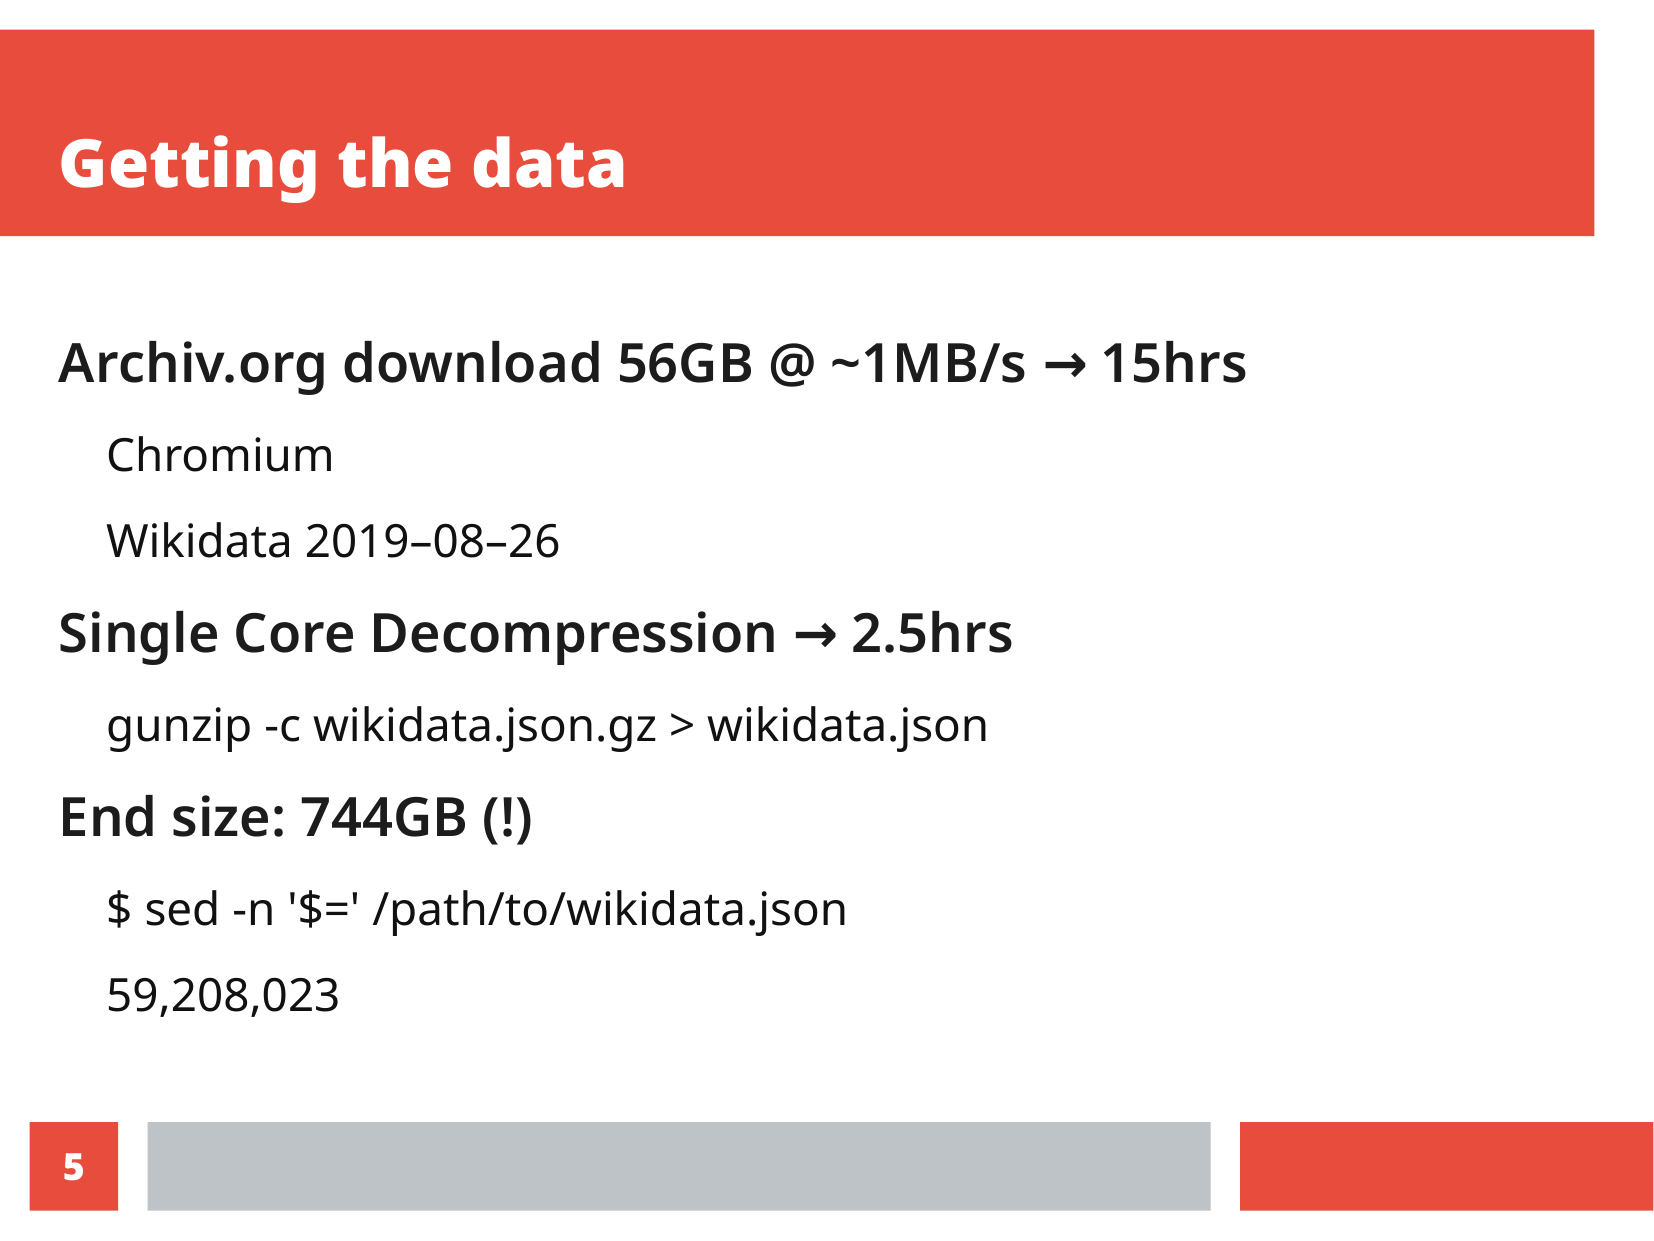

# Getting the data
Archiv.org download 56GB @ ~1MB/s → 15hrs
Chromium
Wikidata 2019–08–26
Single Core Decompression → 2.5hrs
gunzip -c wikidata.json.gz > wikidata.json
End size: 744GB (!)
$ sed -n '$=' /path/to/wikidata.json
59,208,023
5